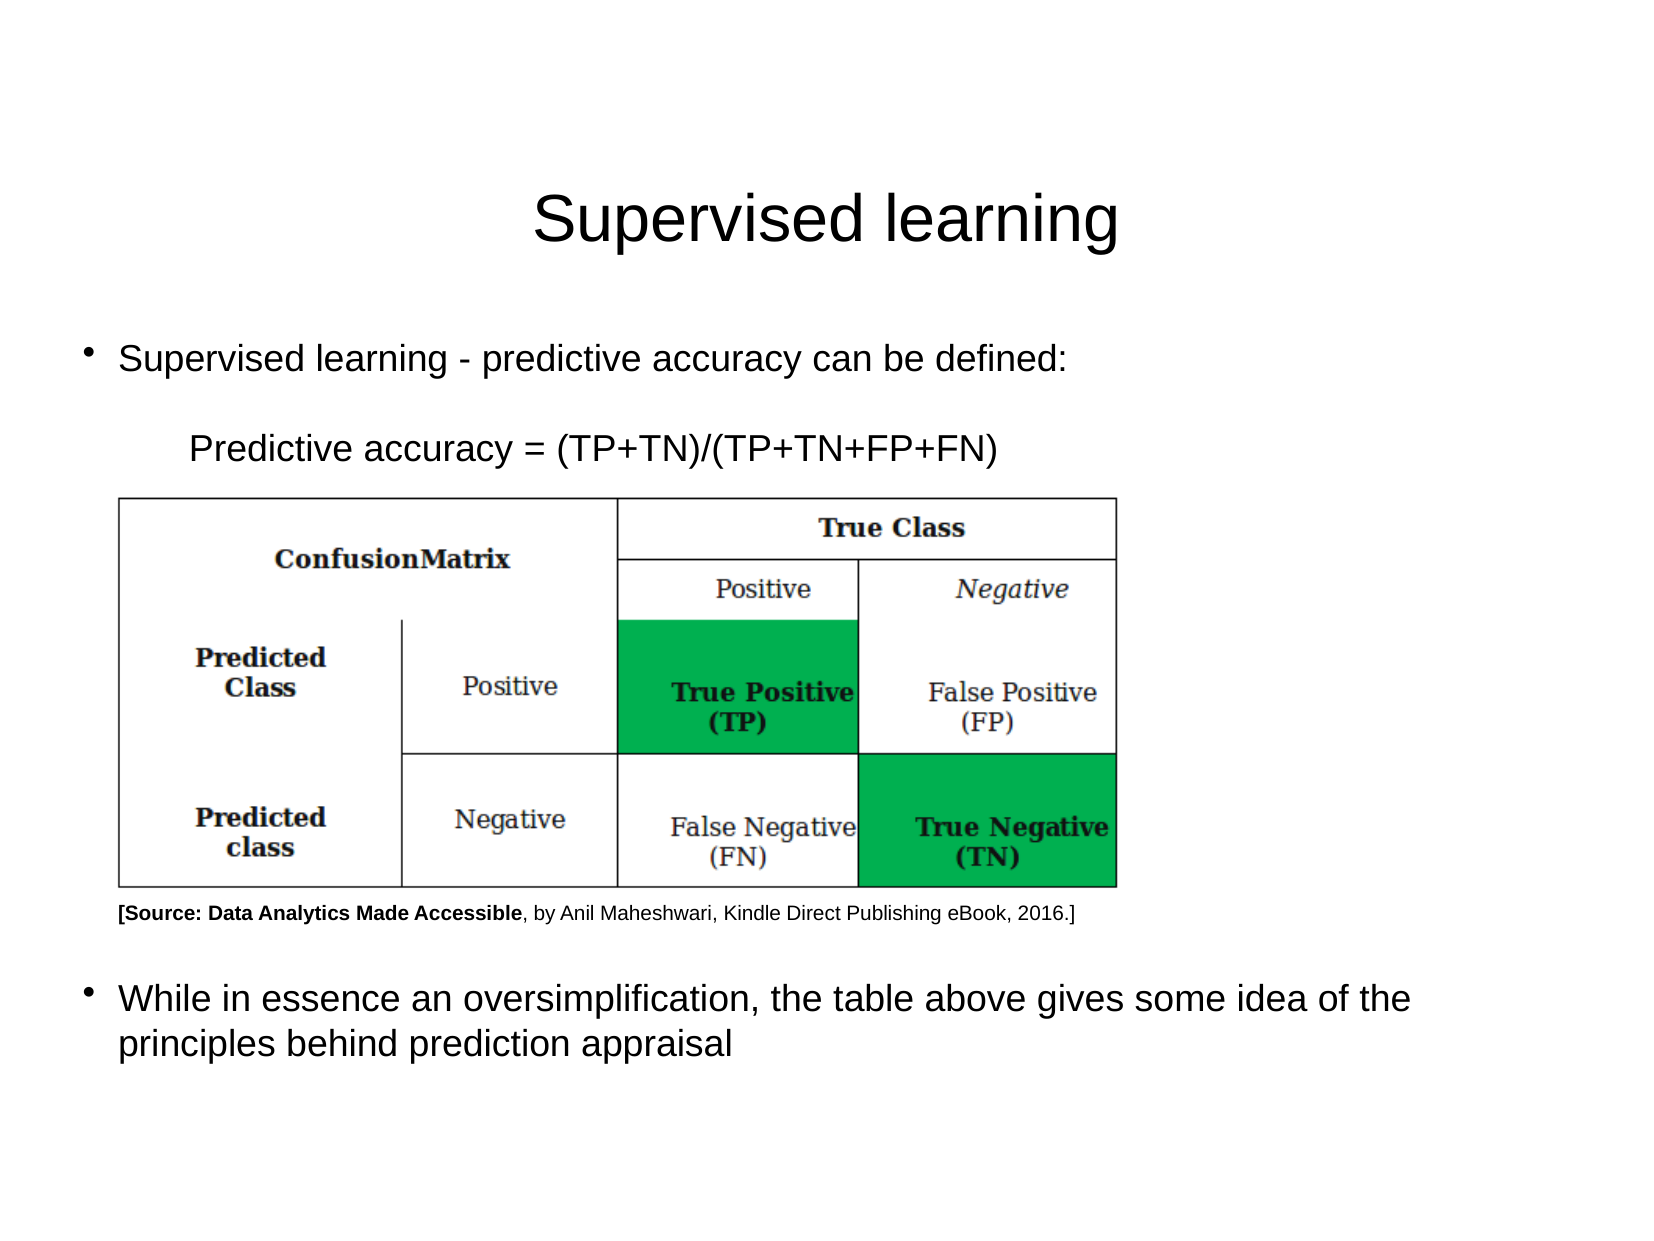

Supervised learning
Supervised learning - predictive accuracy can be defined:
Predictive accuracy = (TP+TN)/(TP+TN+FP+FN)
[Source: Data Analytics Made Accessible, by Anil Maheshwari, Kindle Direct Publishing eBook, 2016.]
While in essence an oversimplification, the table above gives some idea of the principles behind prediction appraisal